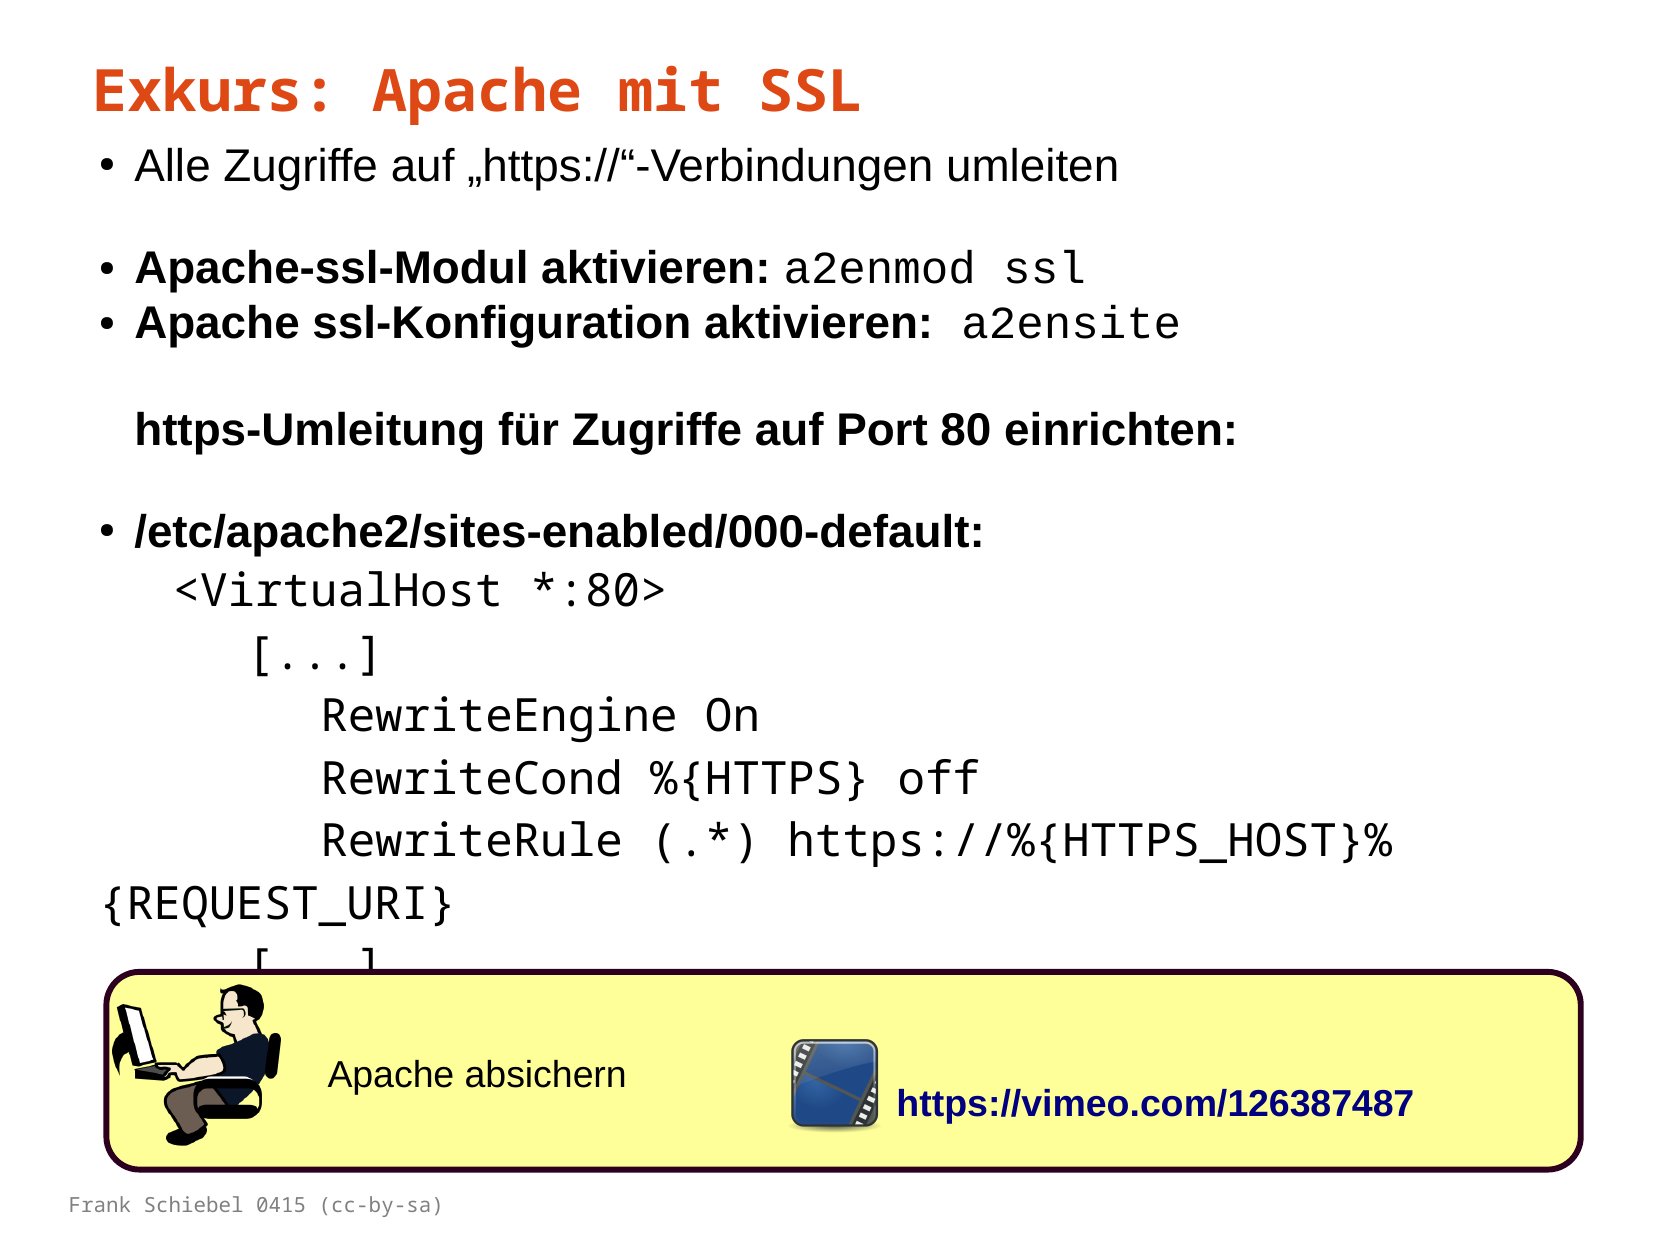

Exkurs: Apache mit SSL
Alle Zugriffe auf „https://“-Verbindungen umleiten
Apache-ssl-Modul aktivieren: a2enmod ssl
Apache ssl-Konfiguration aktivieren: a2ensite
https-Umleitung für Zugriffe auf Port 80 einrichten:
/etc/apache2/sites-enabled/000-default:
	<VirtualHost *:80>
		[...]
 			RewriteEngine On
		 	RewriteCond %{HTTPS} off
		 	RewriteRule (.*) https://%{HTTPS_HOST}%{REQUEST_URI}
		[...]
	</VirtualHost>
Apache absichern
https://vimeo.com/126387487